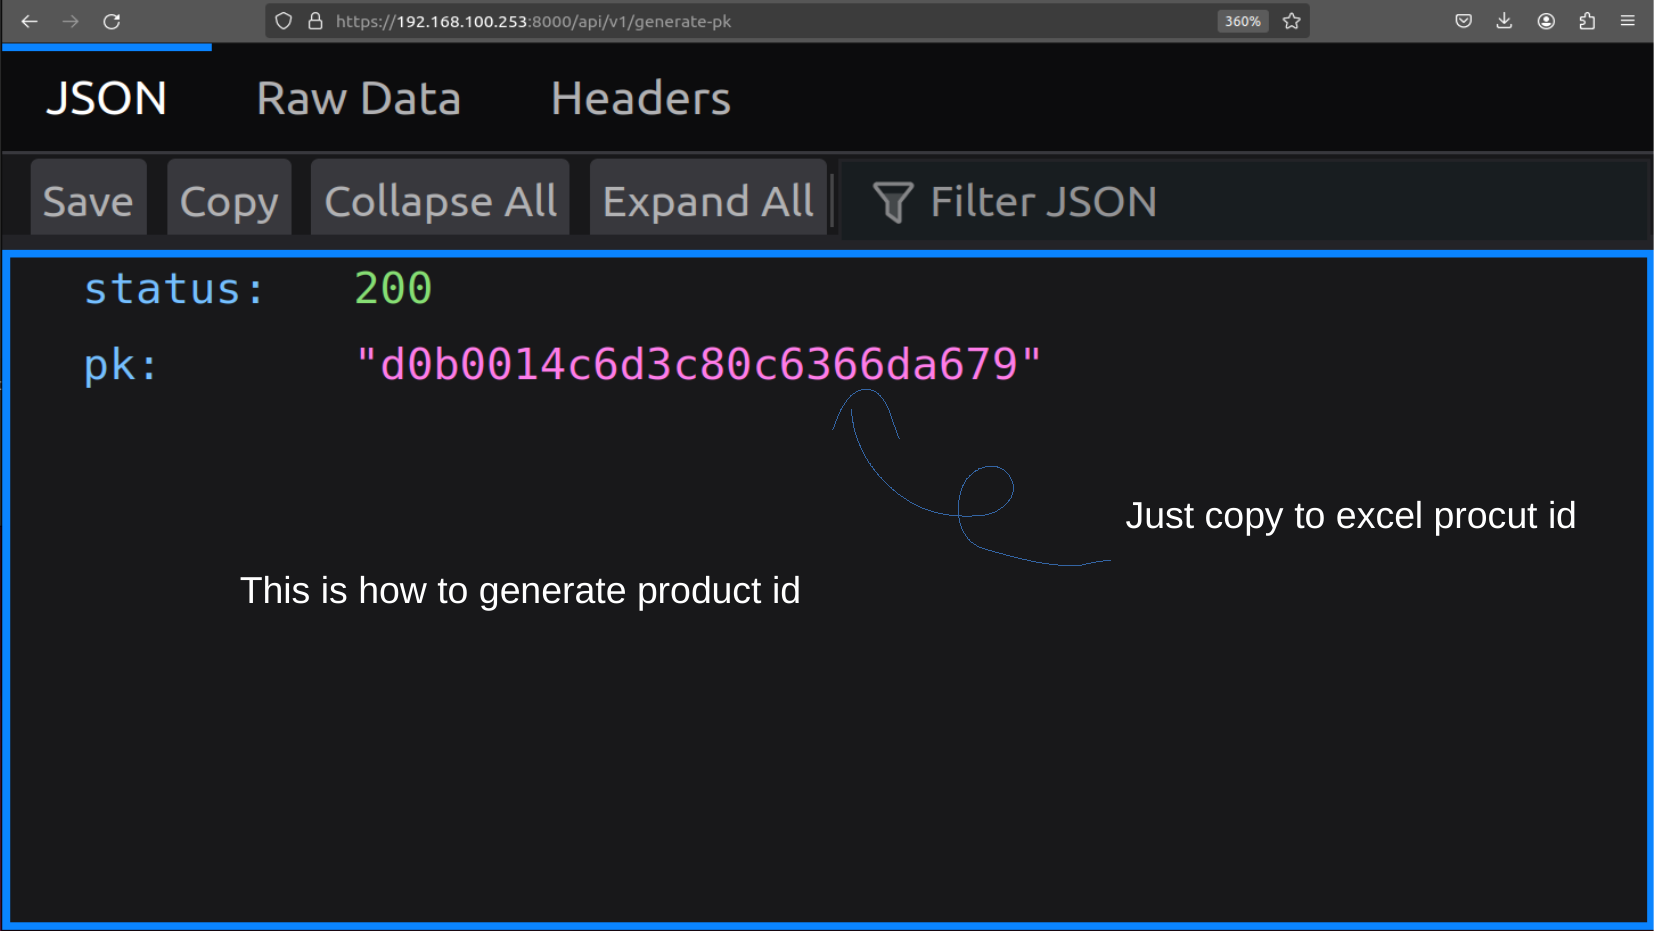

Just copy to excel procut id
This is how to generate product id